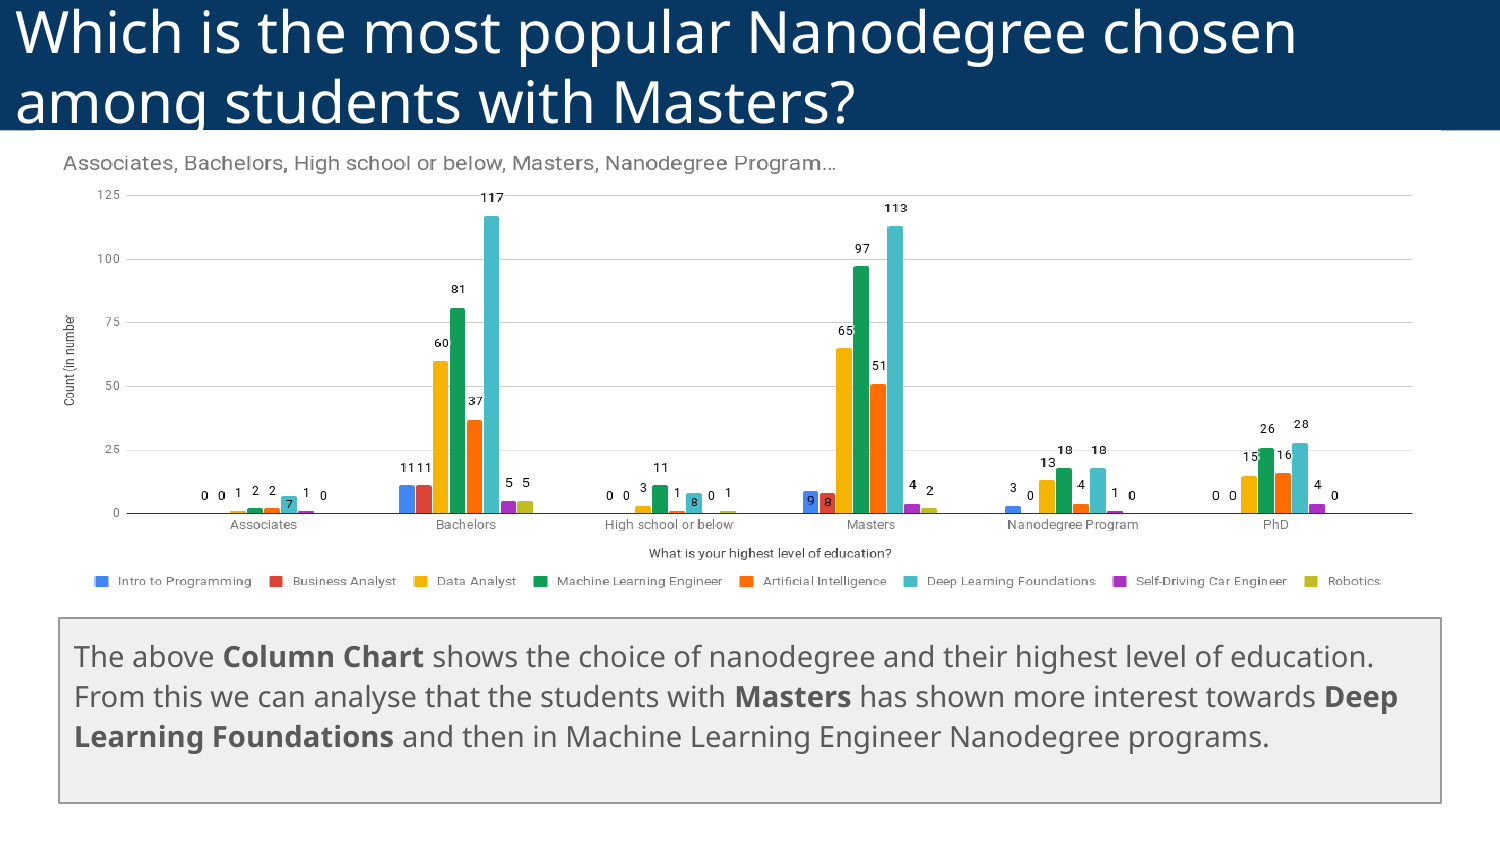

Which is the most popular Nanodegree chosen among students with Masters?
# The above Column Chart shows the choice of nanodegree and their highest level of education. From this we can analyse that the students with Masters has shown more interest towards Deep Learning Foundations and then in Machine Learning Engineer Nanodegree programs.